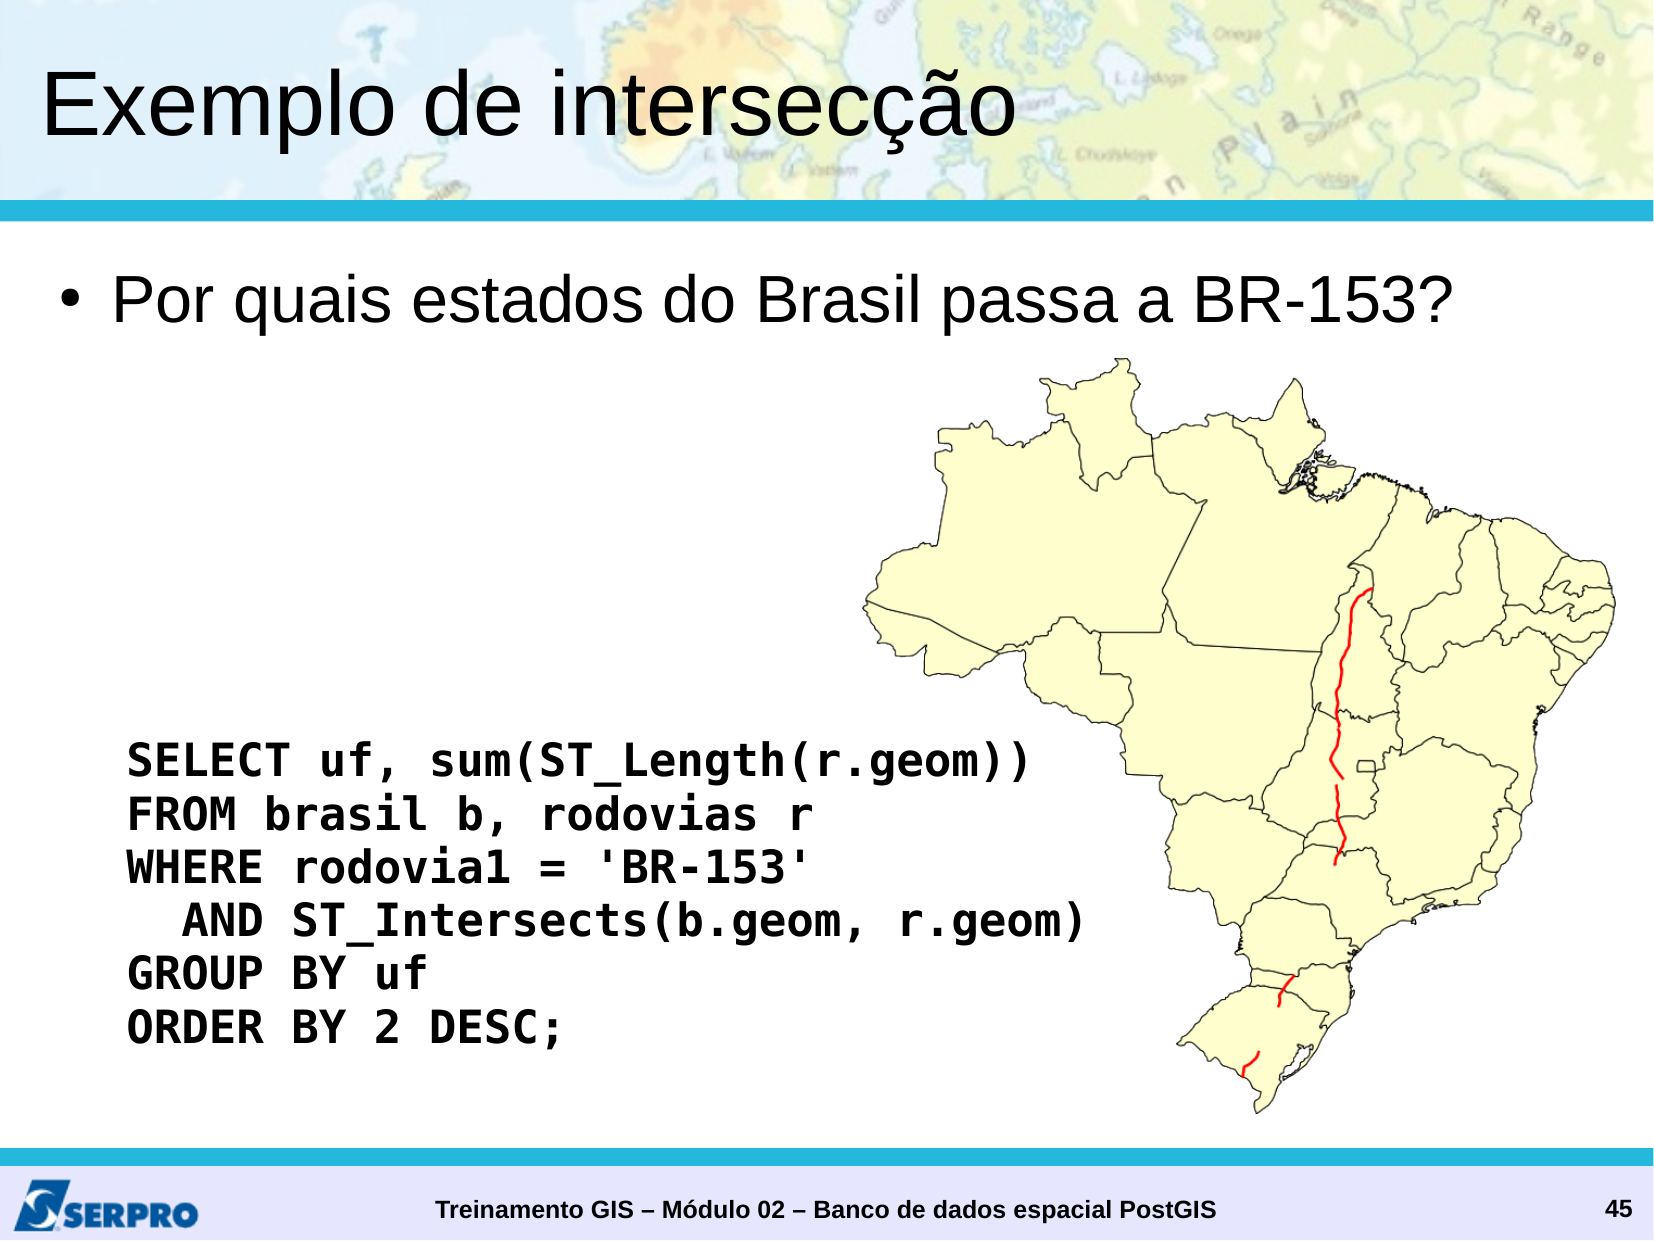

# Exemplo de intersecção
Por quais estados do Brasil passa a BR-153?
SELECT uf, sum(ST_Length(r.geom))
FROM brasil b, rodovias r
WHERE rodovia1 = 'BR-153'
 AND ST_Intersects(b.geom, r.geom)
GROUP BY uf
ORDER BY 2 DESC;
45
Treinamento GIS – Módulo 02 – Banco de dados espacial PostGIS